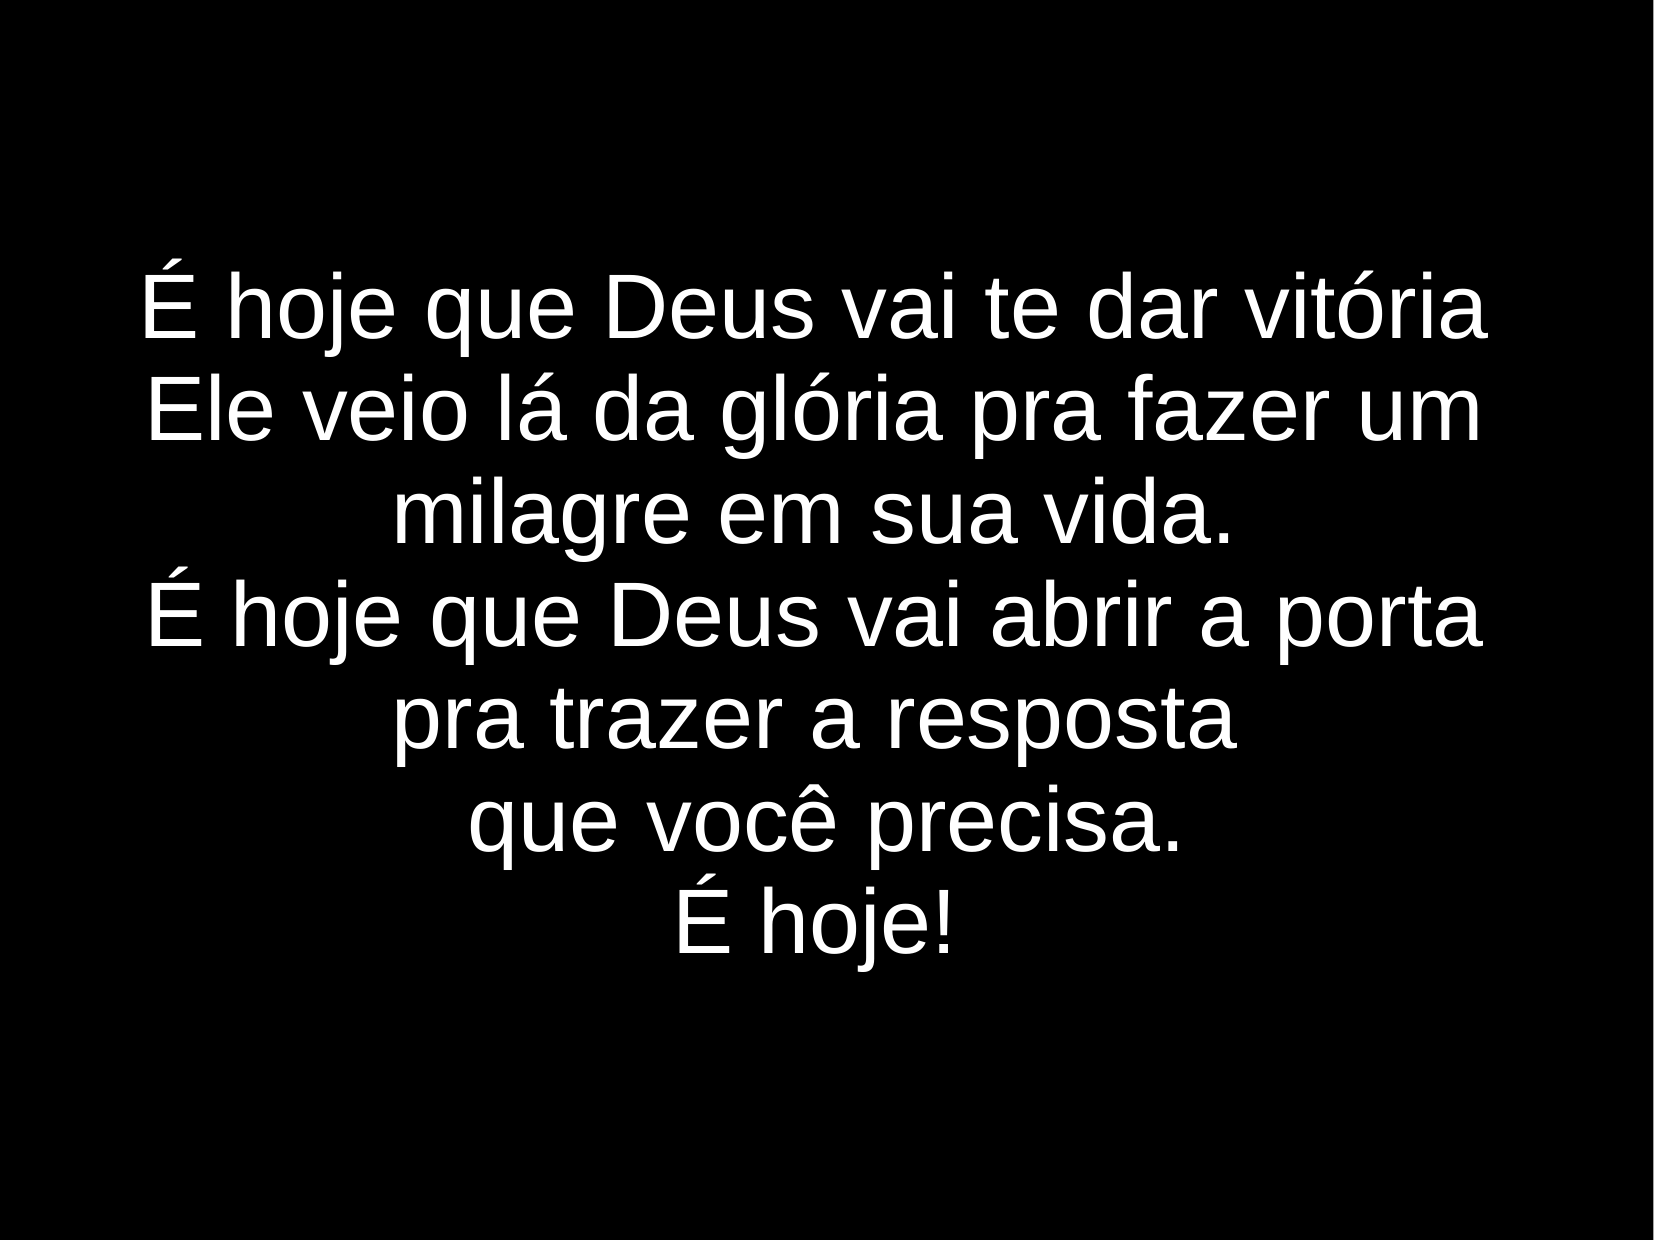

É hoje que Deus vai te dar vitória
Ele veio lá da glória pra fazer um milagre em sua vida.
É hoje que Deus vai abrir a porta
pra trazer a resposta
 que você precisa.
É hoje!